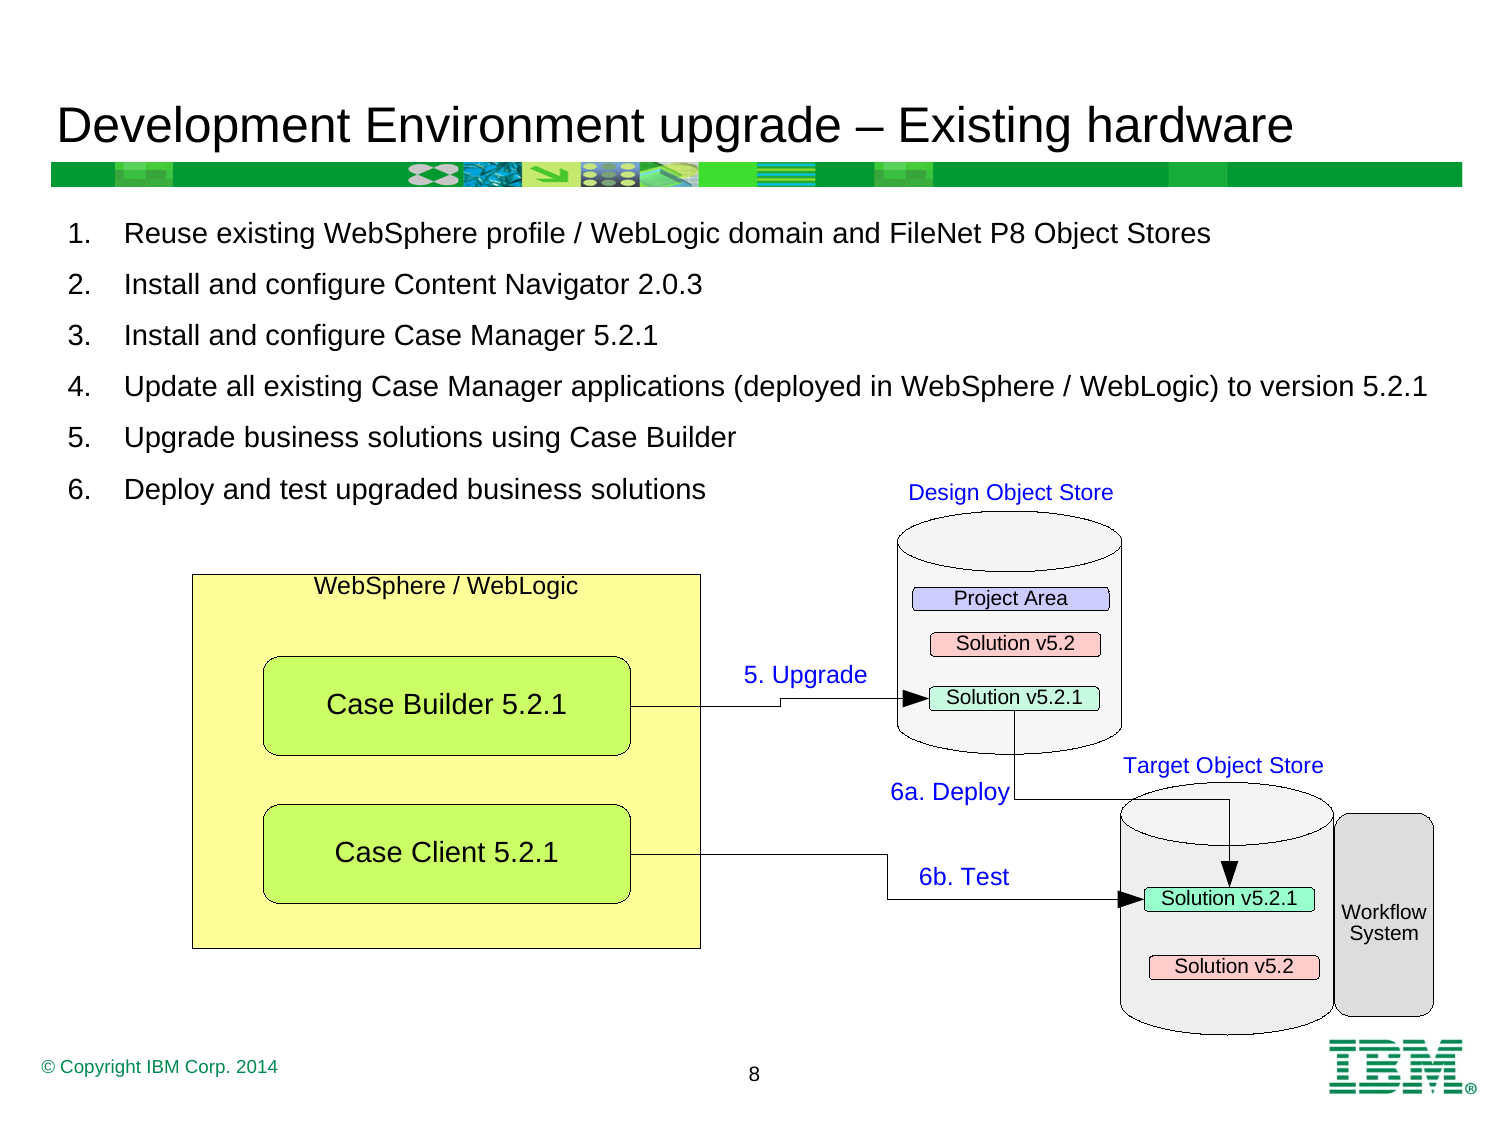

# Development Environment upgrade – Existing hardware
Reuse existing WebSphere profile / WebLogic domain and FileNet P8 Object Stores
Install and configure Content Navigator 2.0.3
Install and configure Case Manager 5.2.1
Update all existing Case Manager applications (deployed in WebSphere / WebLogic) to version 5.2.1
Upgrade business solutions using Case Builder
Deploy and test upgraded business solutions
Design Object Store
WebSphere / WebLogic
Project Area
Solution v5.2
Case Builder
Case Builder 5.2.1
5. Upgrade
Solution v5.2.1
Target Object Store
6a. Deploy
Case Client 5.2.1
Workflow System
6b. Test
Solution v5.2.1
Solution v5.2
8